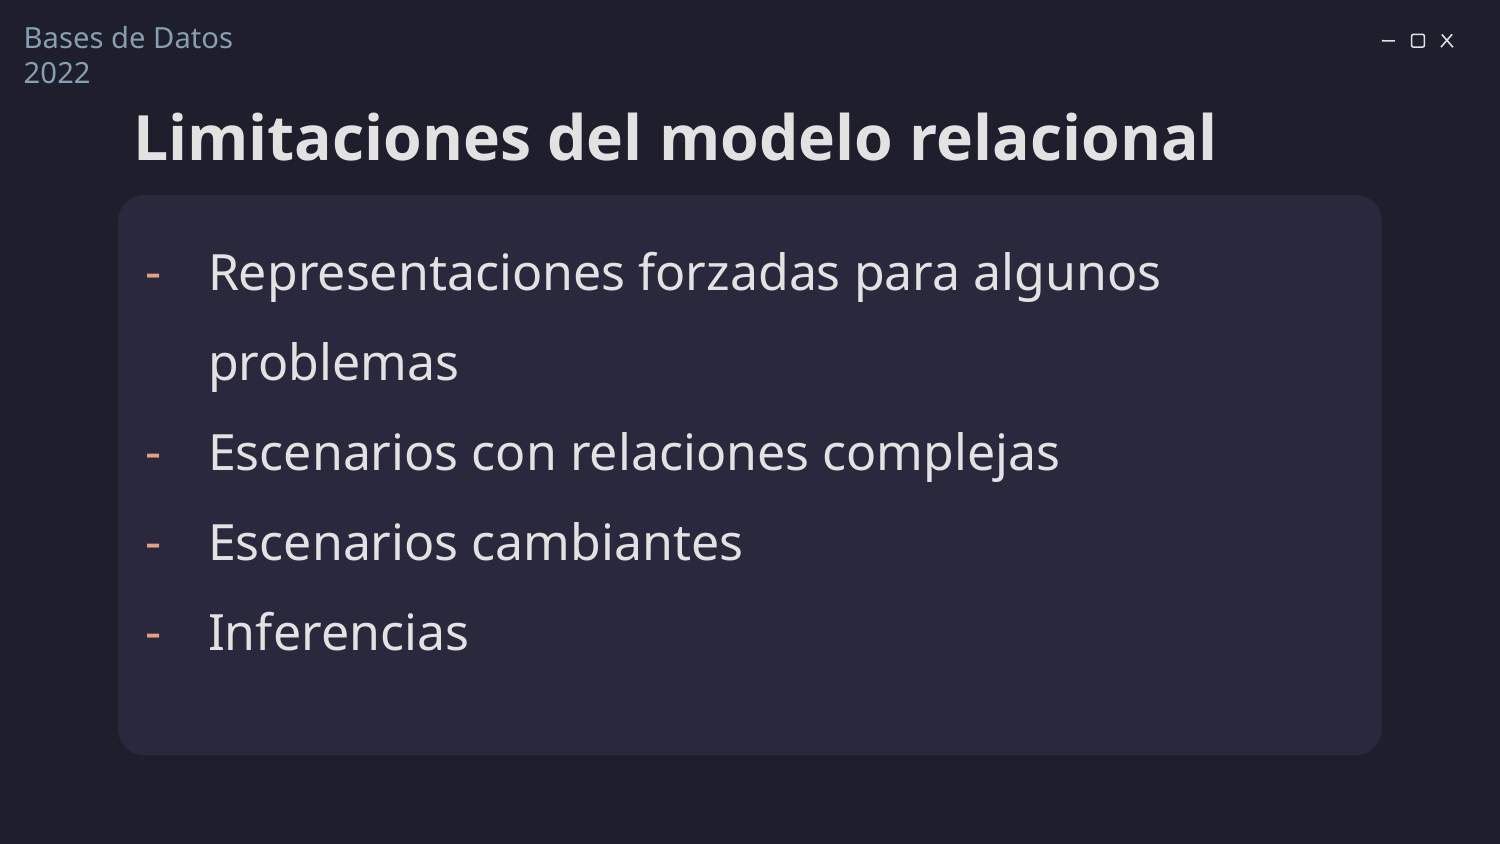

# Limitaciones del modelo relacional
Representaciones forzadas para algunos problemas
Escenarios con relaciones complejas
Escenarios cambiantes
Inferencias